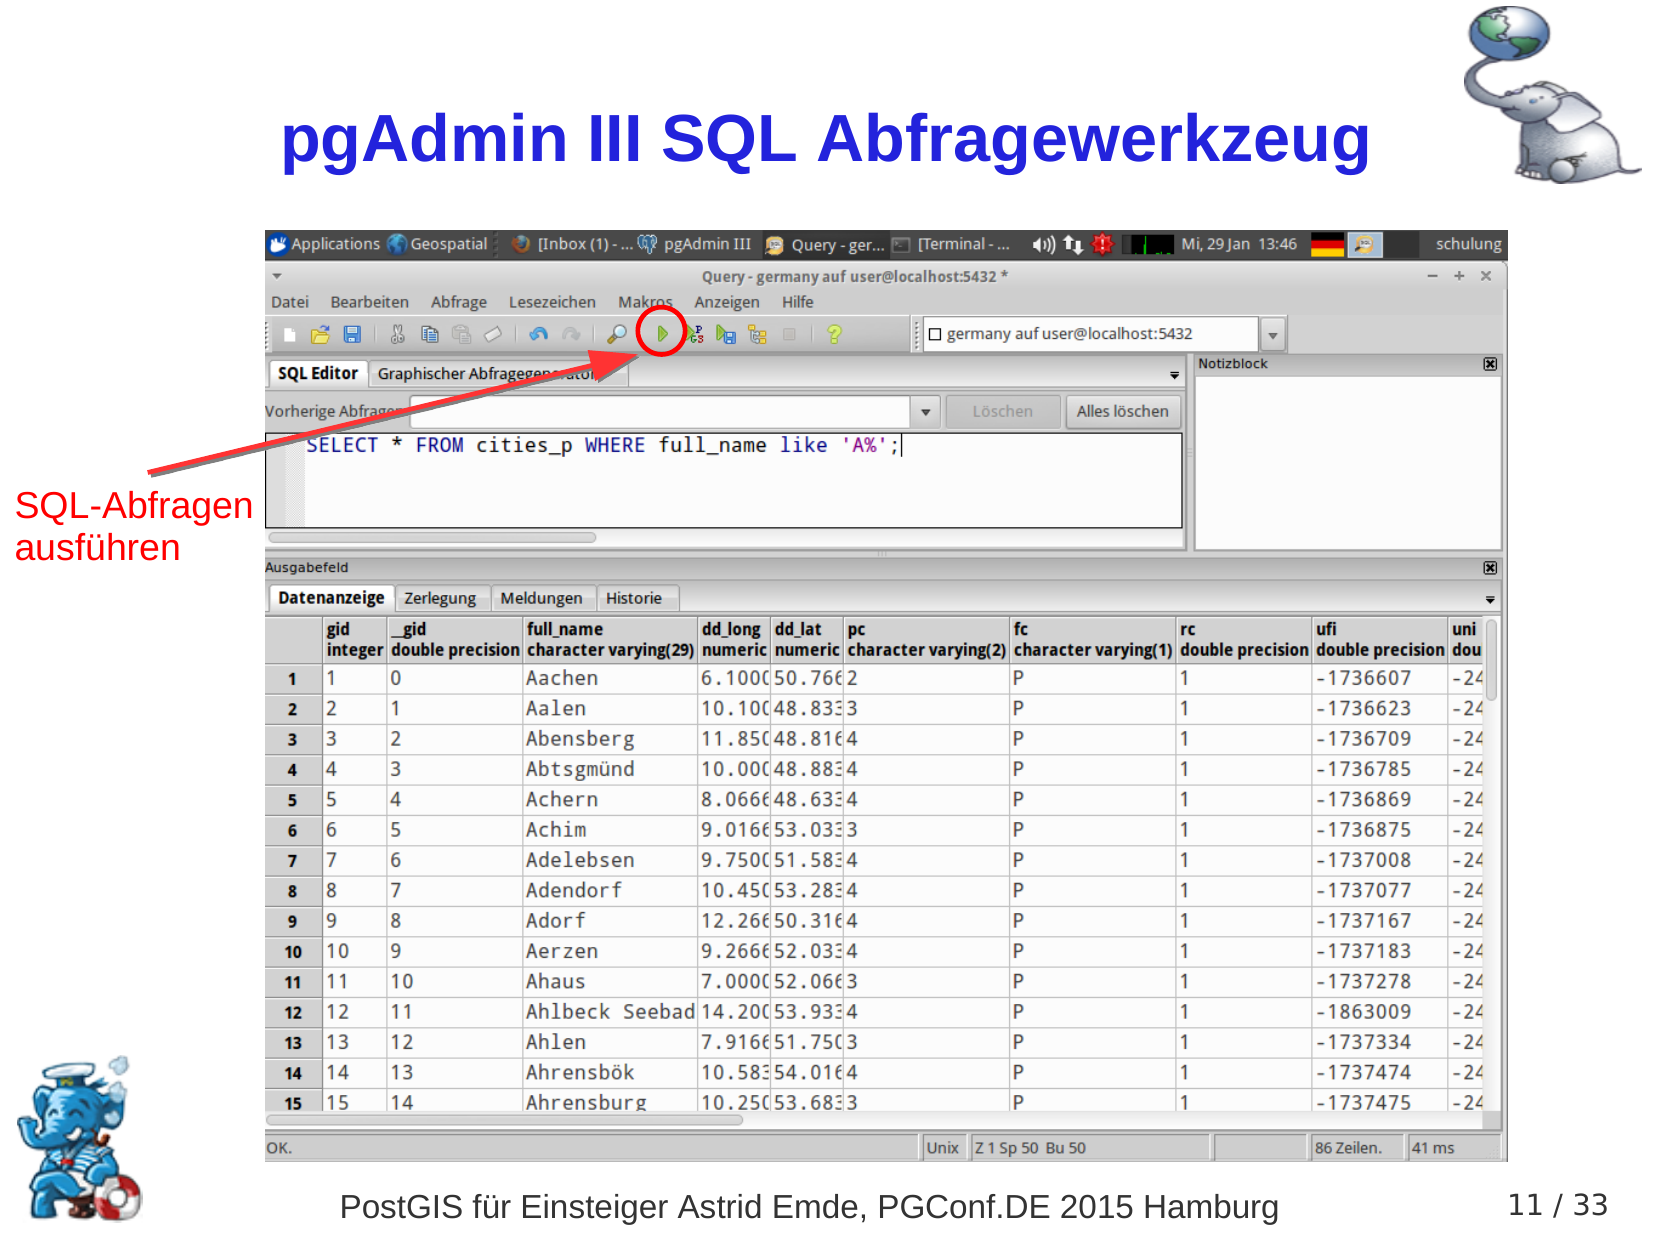

# pgAdmin III SQL Abfragewerkzeug
SQL-Abfragen
ausführen